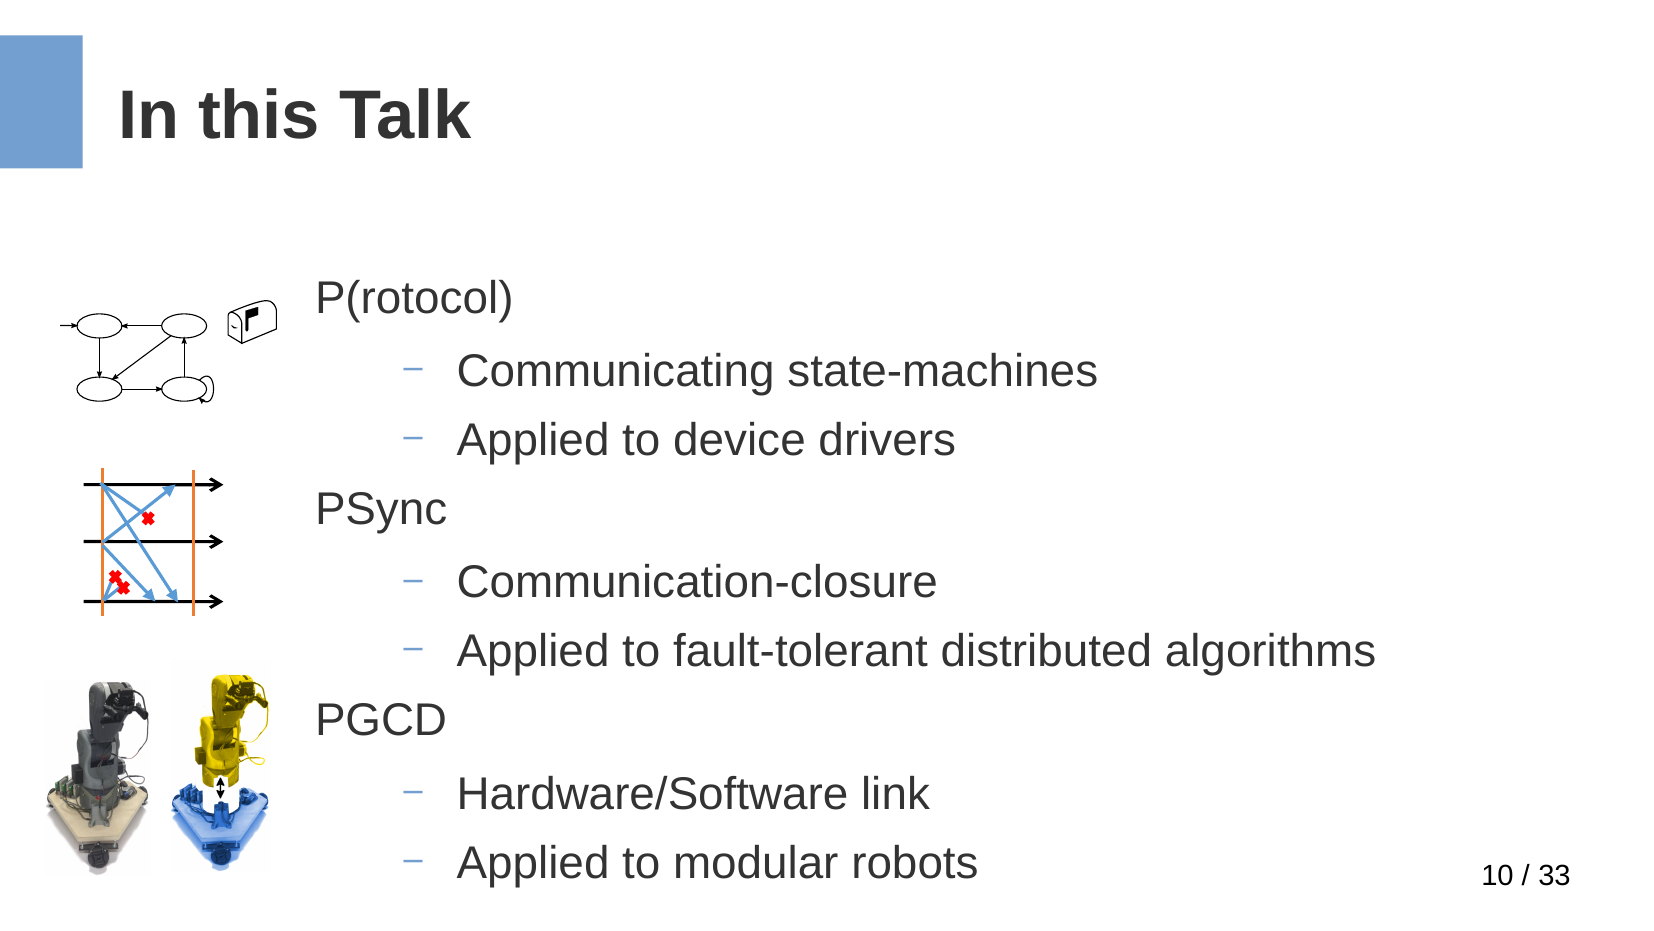

# In this Talk
P(rotocol)
Communicating state-machines
Applied to device drivers
PSync
Communication-closure
Applied to fault-tolerant distributed algorithms
PGCD
Hardware/Software link
Applied to modular robots
10